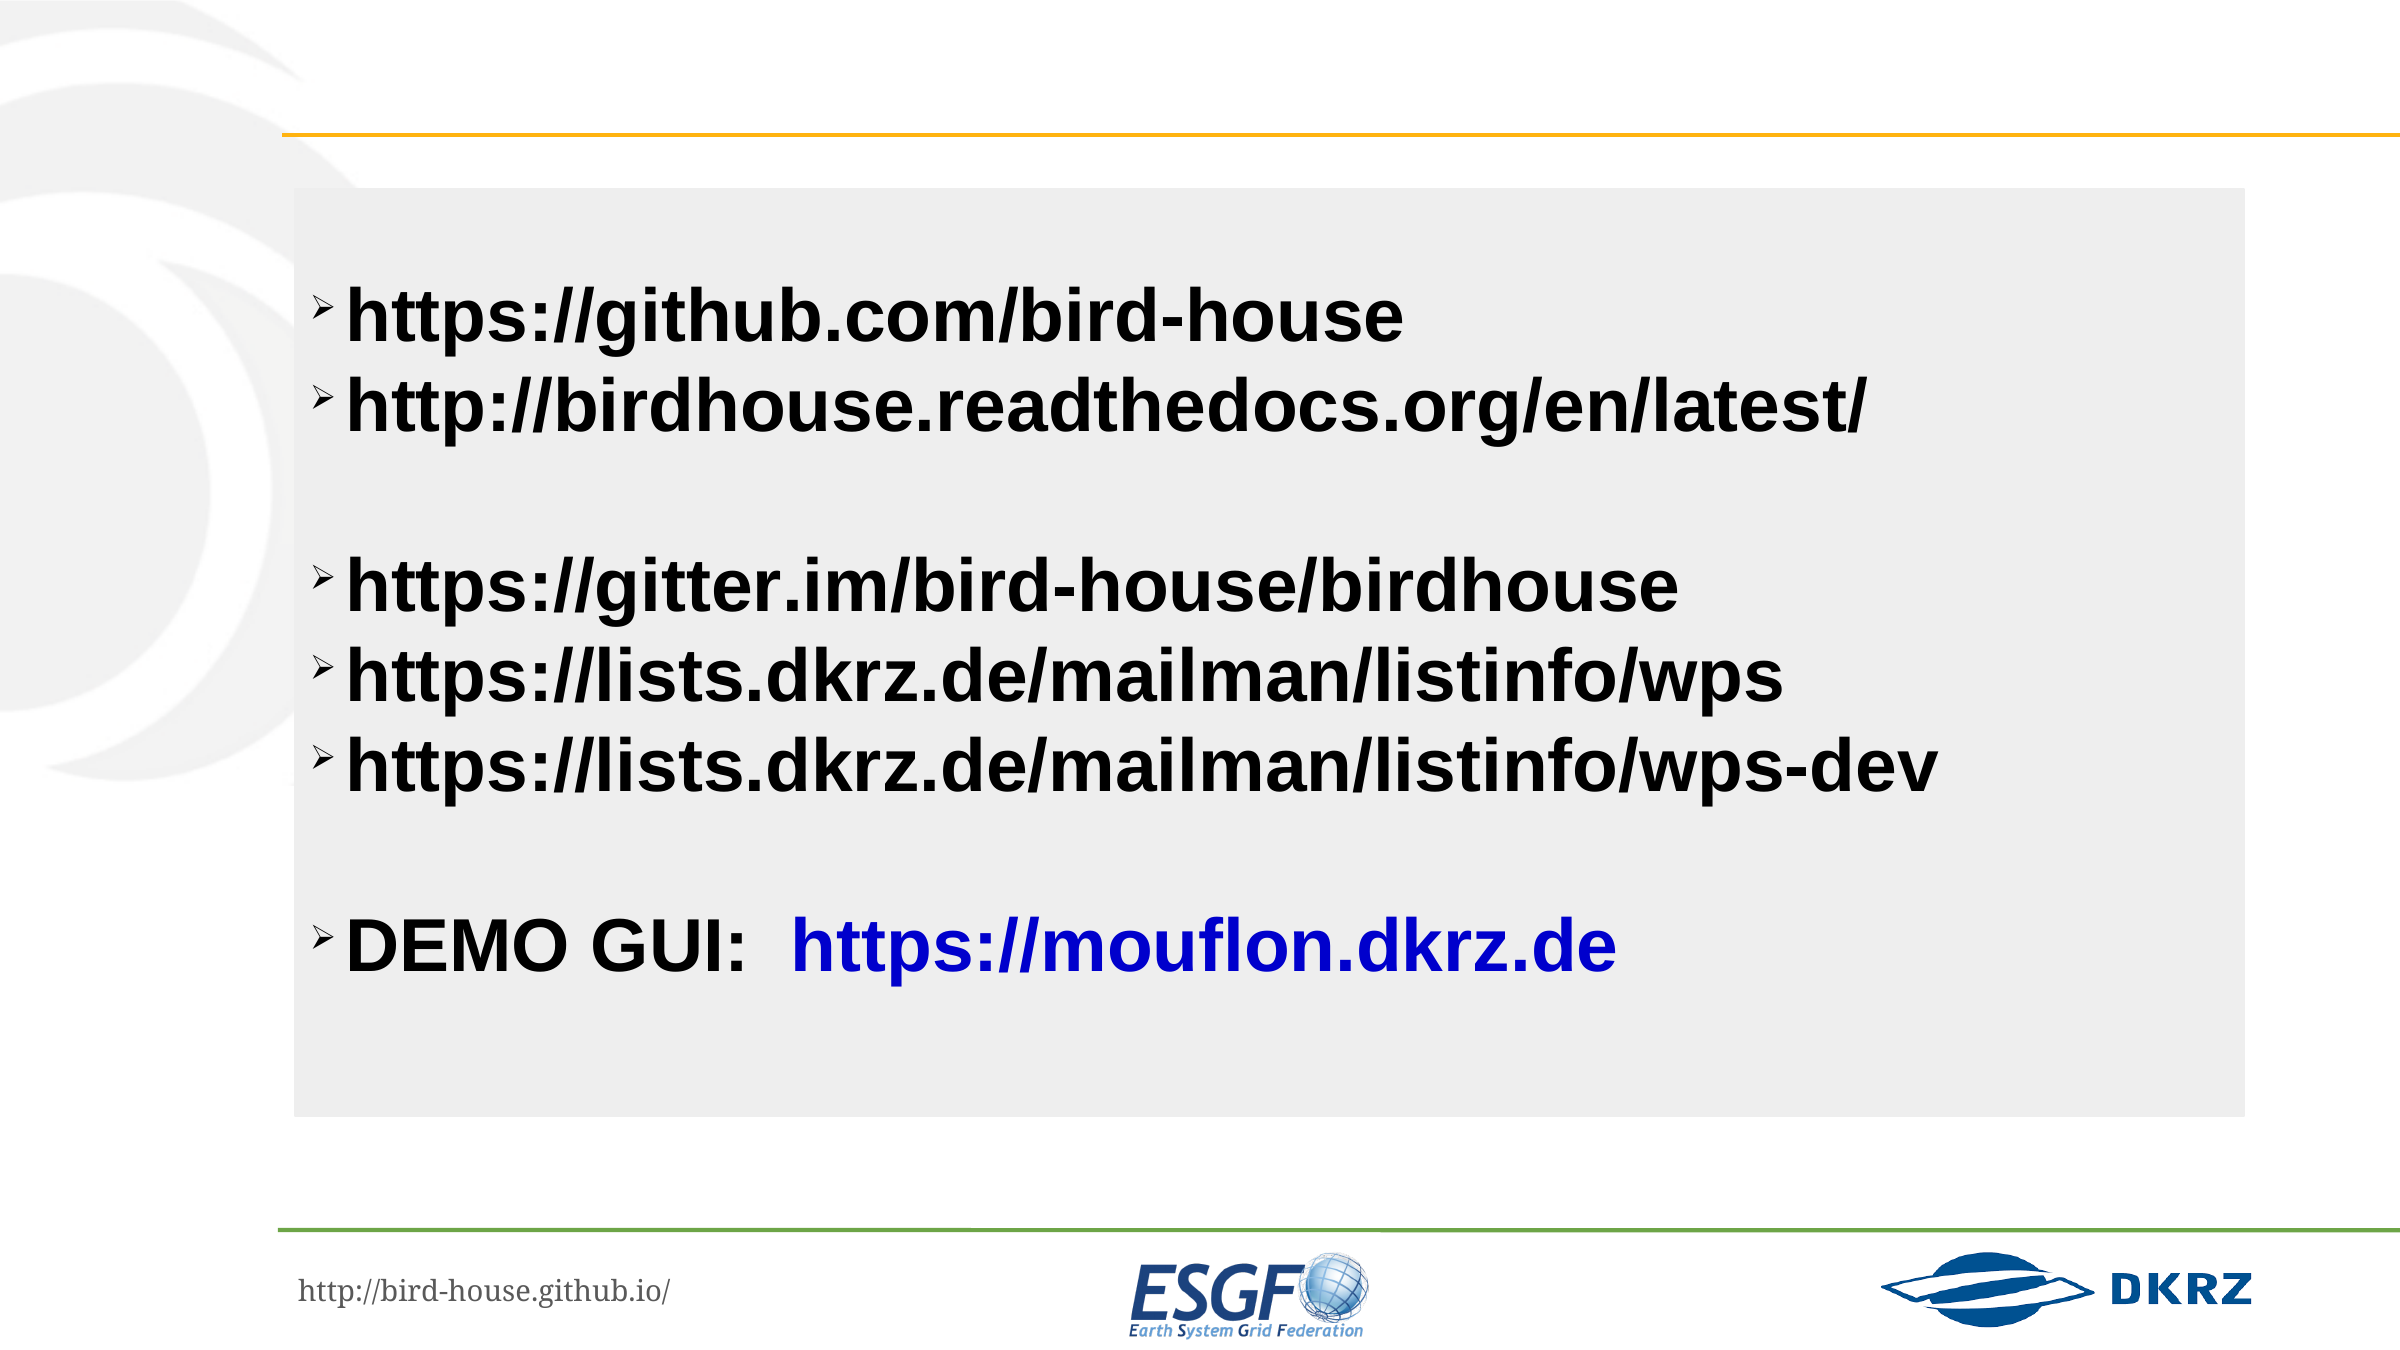

https://github.com/bird-house
http://birdhouse.readthedocs.org/en/latest/
https://gitter.im/bird-house/birdhouse
https://lists.dkrz.de/mailman/listinfo/wps
https://lists.dkrz.de/mailman/listinfo/wps-dev
DEMO GUI: https://mouflon.dkrz.de